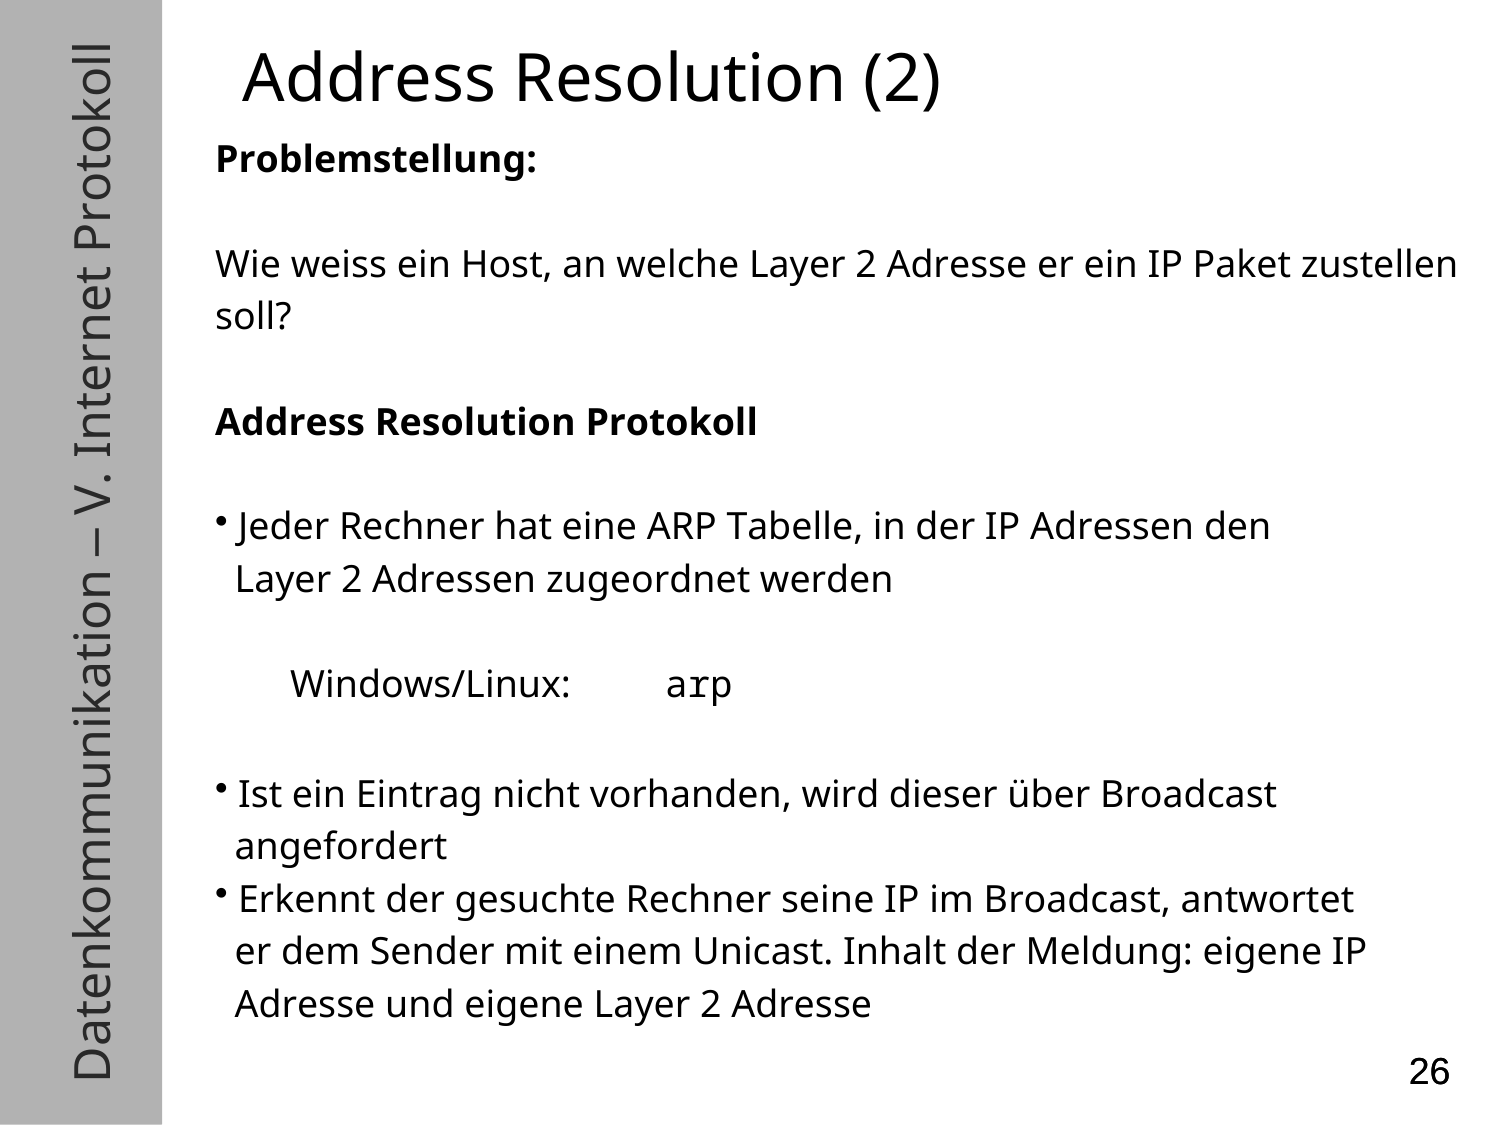

Address Resolution (2)
Problemstellung:
Wie weiss ein Host, an welche Layer 2 Adresse er ein IP Paket zustellen soll?
Address Resolution Protokoll
 Jeder Rechner hat eine ARP Tabelle, in der IP Adressen den
 Layer 2 Adressen zugeordnet werden
	Windows/Linux:		arp
 Ist ein Eintrag nicht vorhanden, wird dieser über Broadcast
 angefordert
 Erkennt der gesuchte Rechner seine IP im Broadcast, antwortet
 er dem Sender mit einem Unicast. Inhalt der Meldung: eigene IP
 Adresse und eigene Layer 2 Adresse
Datenkommunikation – V. Internet Protokoll